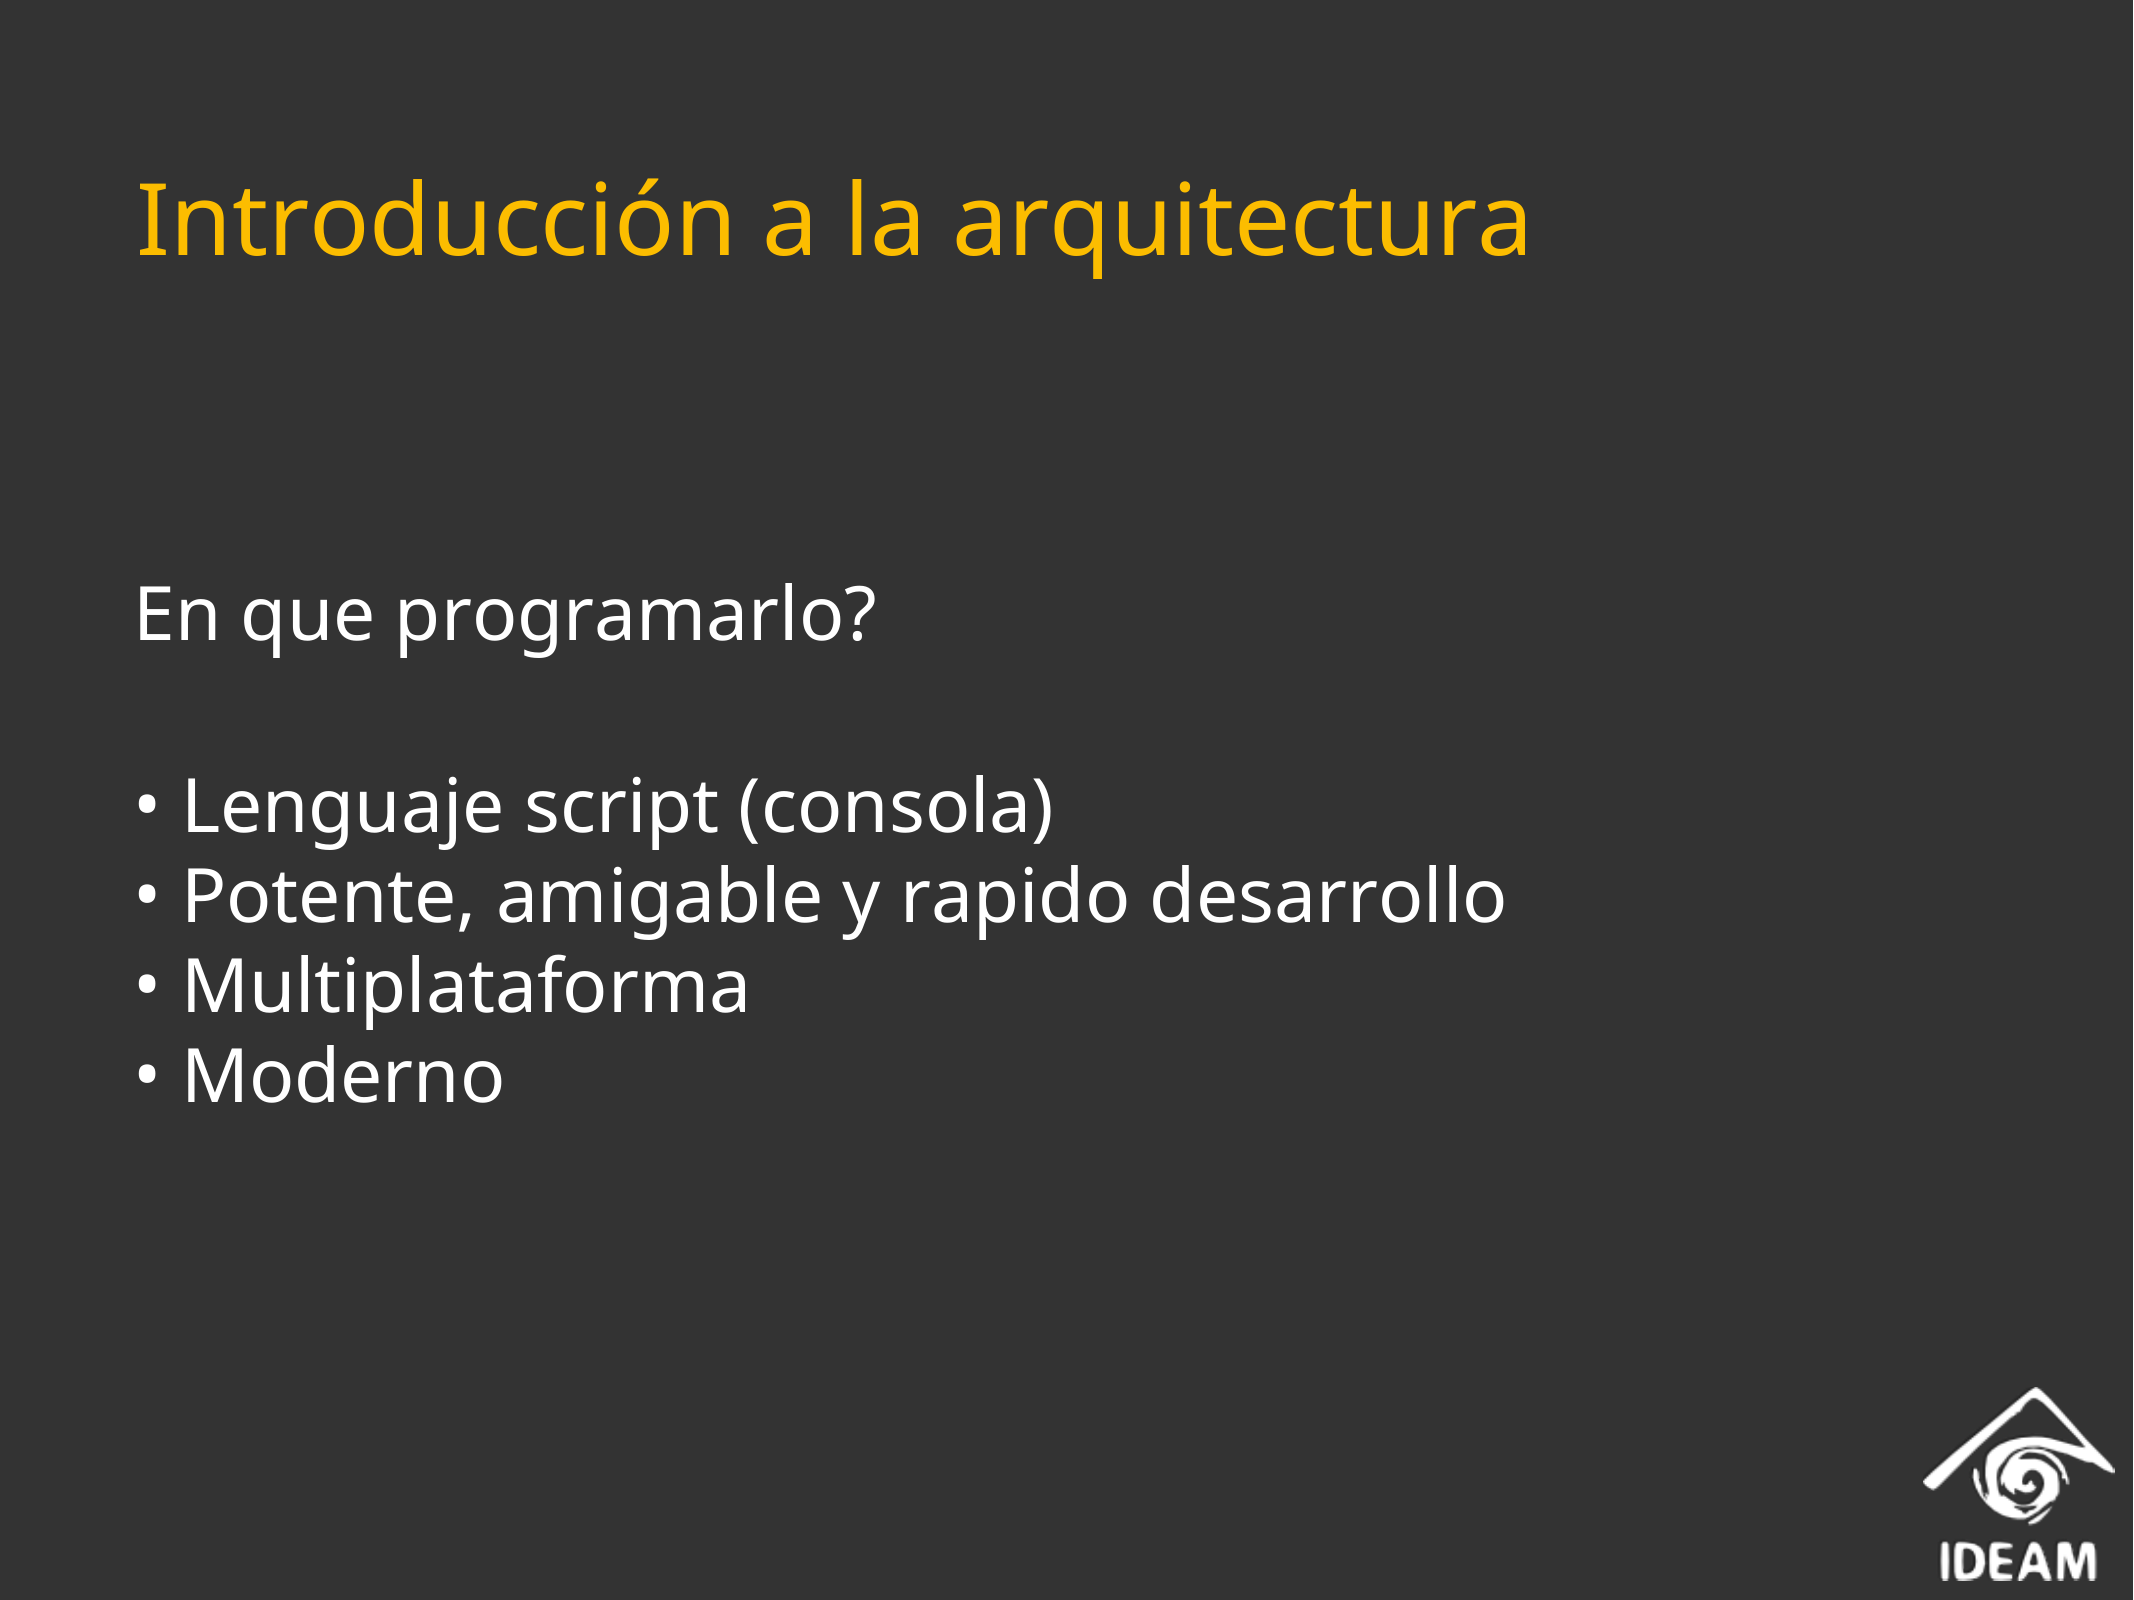

Introducción a la arquitectura
En que programarlo?
 Lenguaje script (consola)
 Potente, amigable y rapido desarrollo
 Multiplataforma
 Moderno